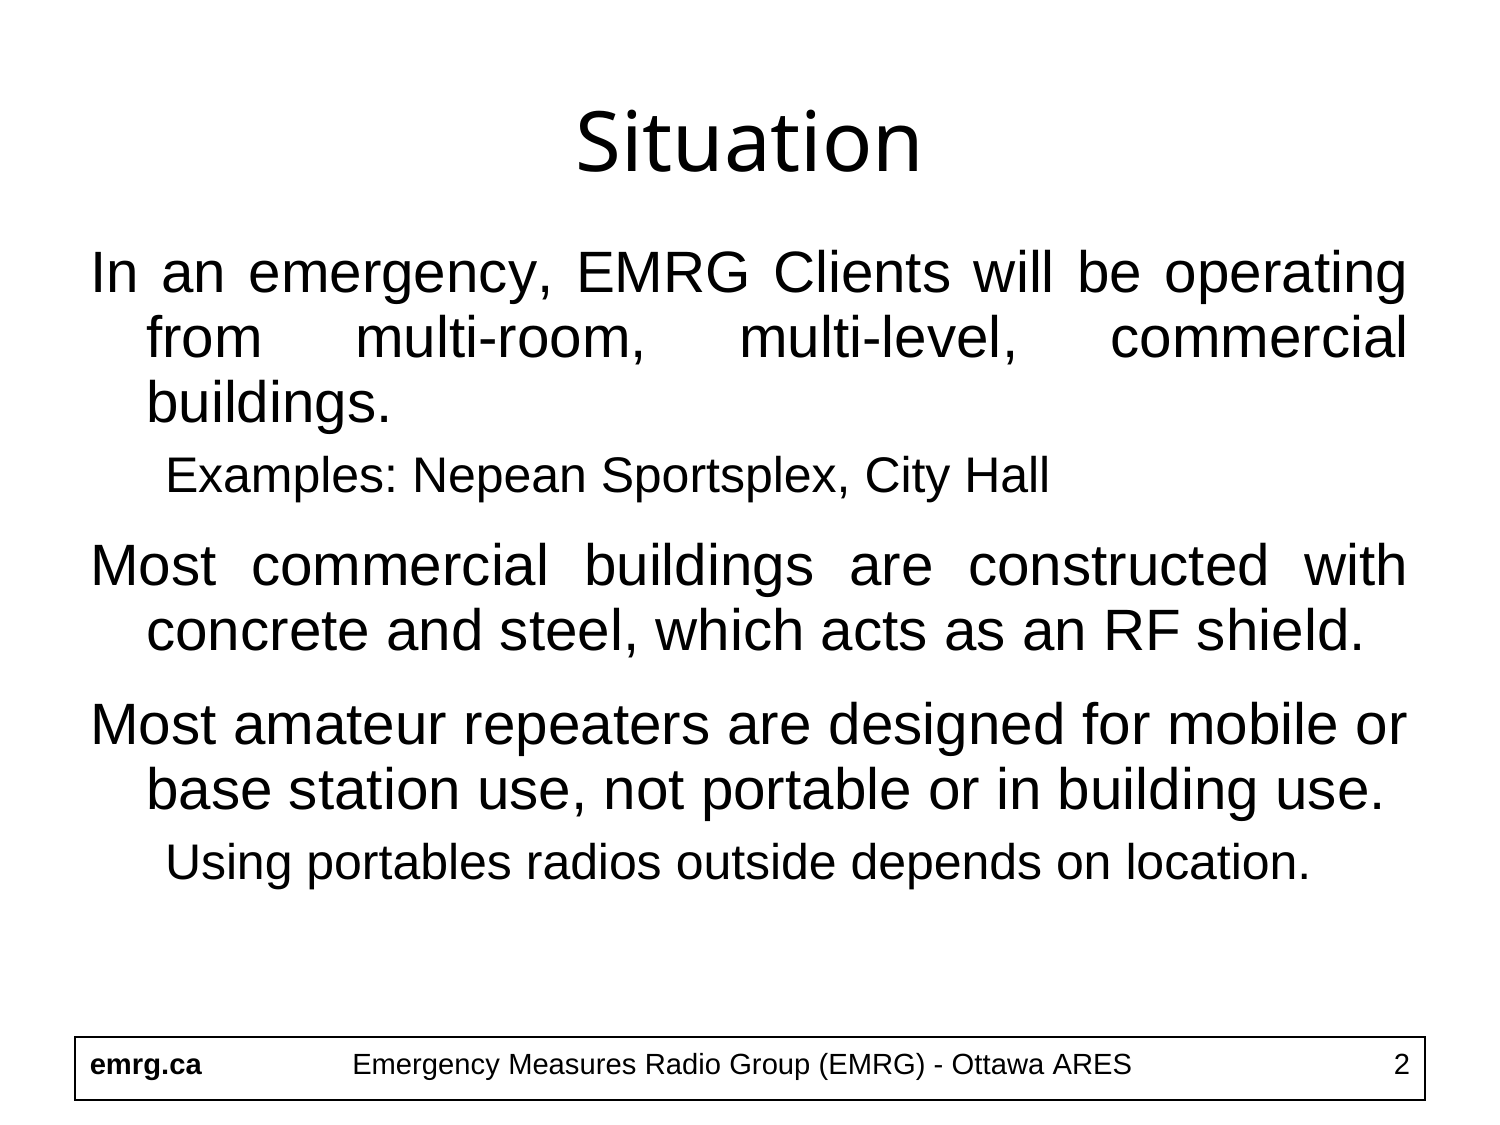

# Situation
In an emergency, EMRG Clients will be operating from multi-room, multi-level, commercial buildings.
Examples: Nepean Sportsplex, City Hall
Most commercial buildings are constructed with concrete and steel, which acts as an RF shield.
Most amateur repeaters are designed for mobile or base station use, not portable or in building use.
Using portables radios outside depends on location.
Emergency Measures Radio Group (EMRG) - Ottawa ARES